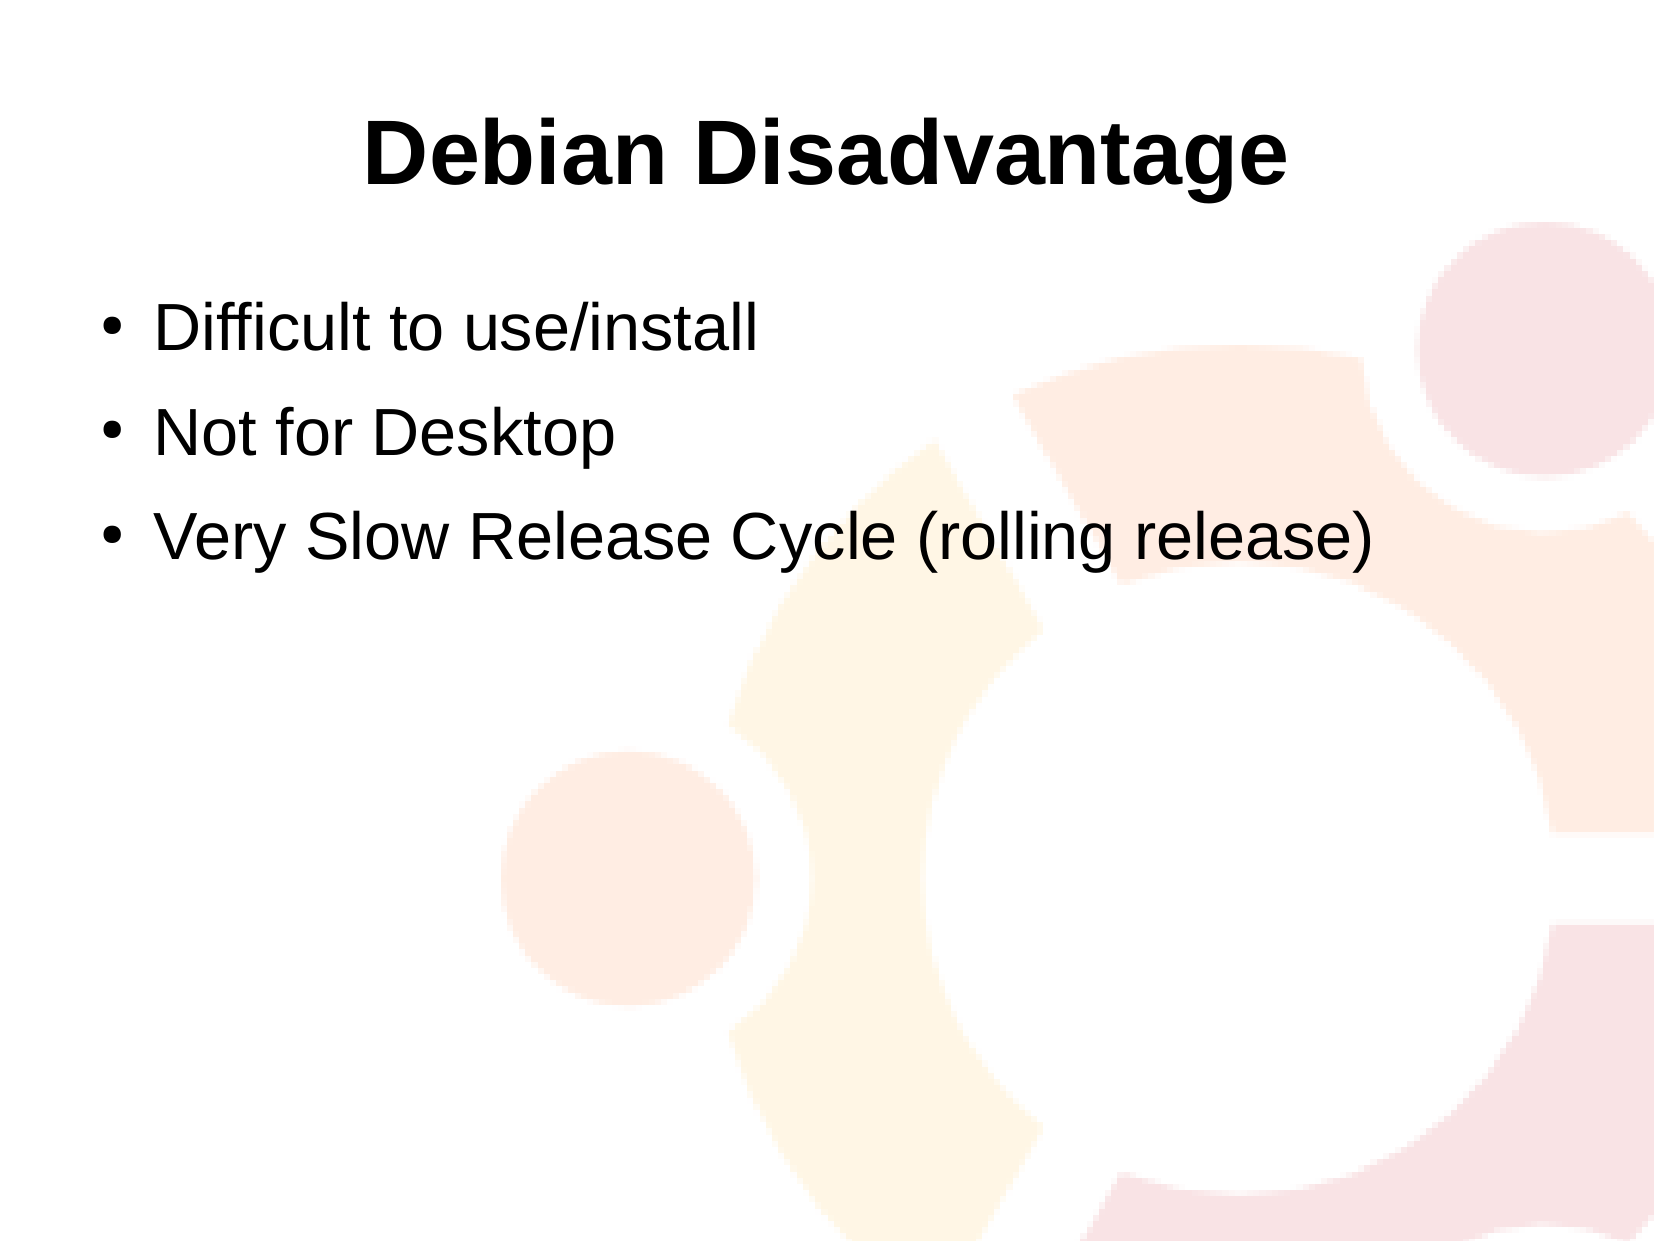

# Debian Disadvantage
Difficult to use/install
Not for Desktop
Very Slow Release Cycle (rolling release)